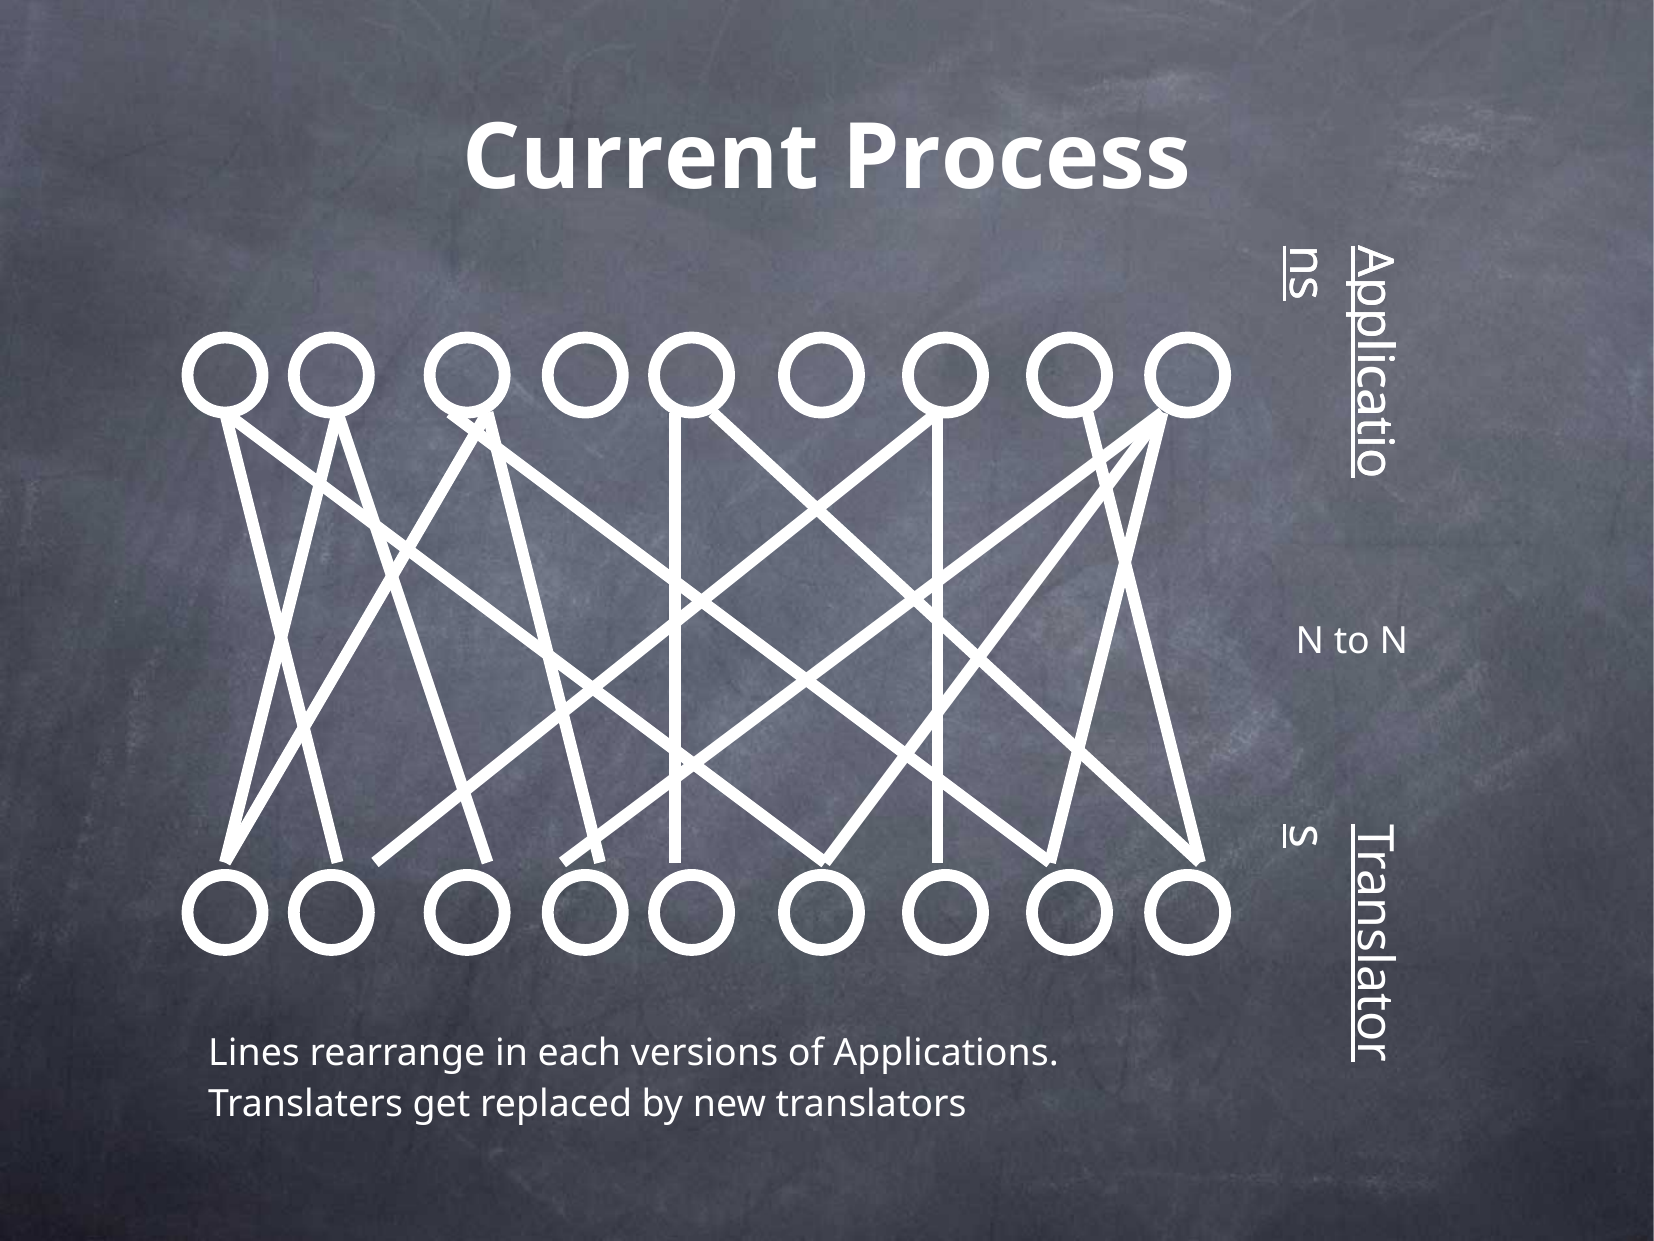

# Current Process
Applications
Applications
N to N
Translators
Lines rearrange in each versions of Applications.
Translaters get replaced by new translators